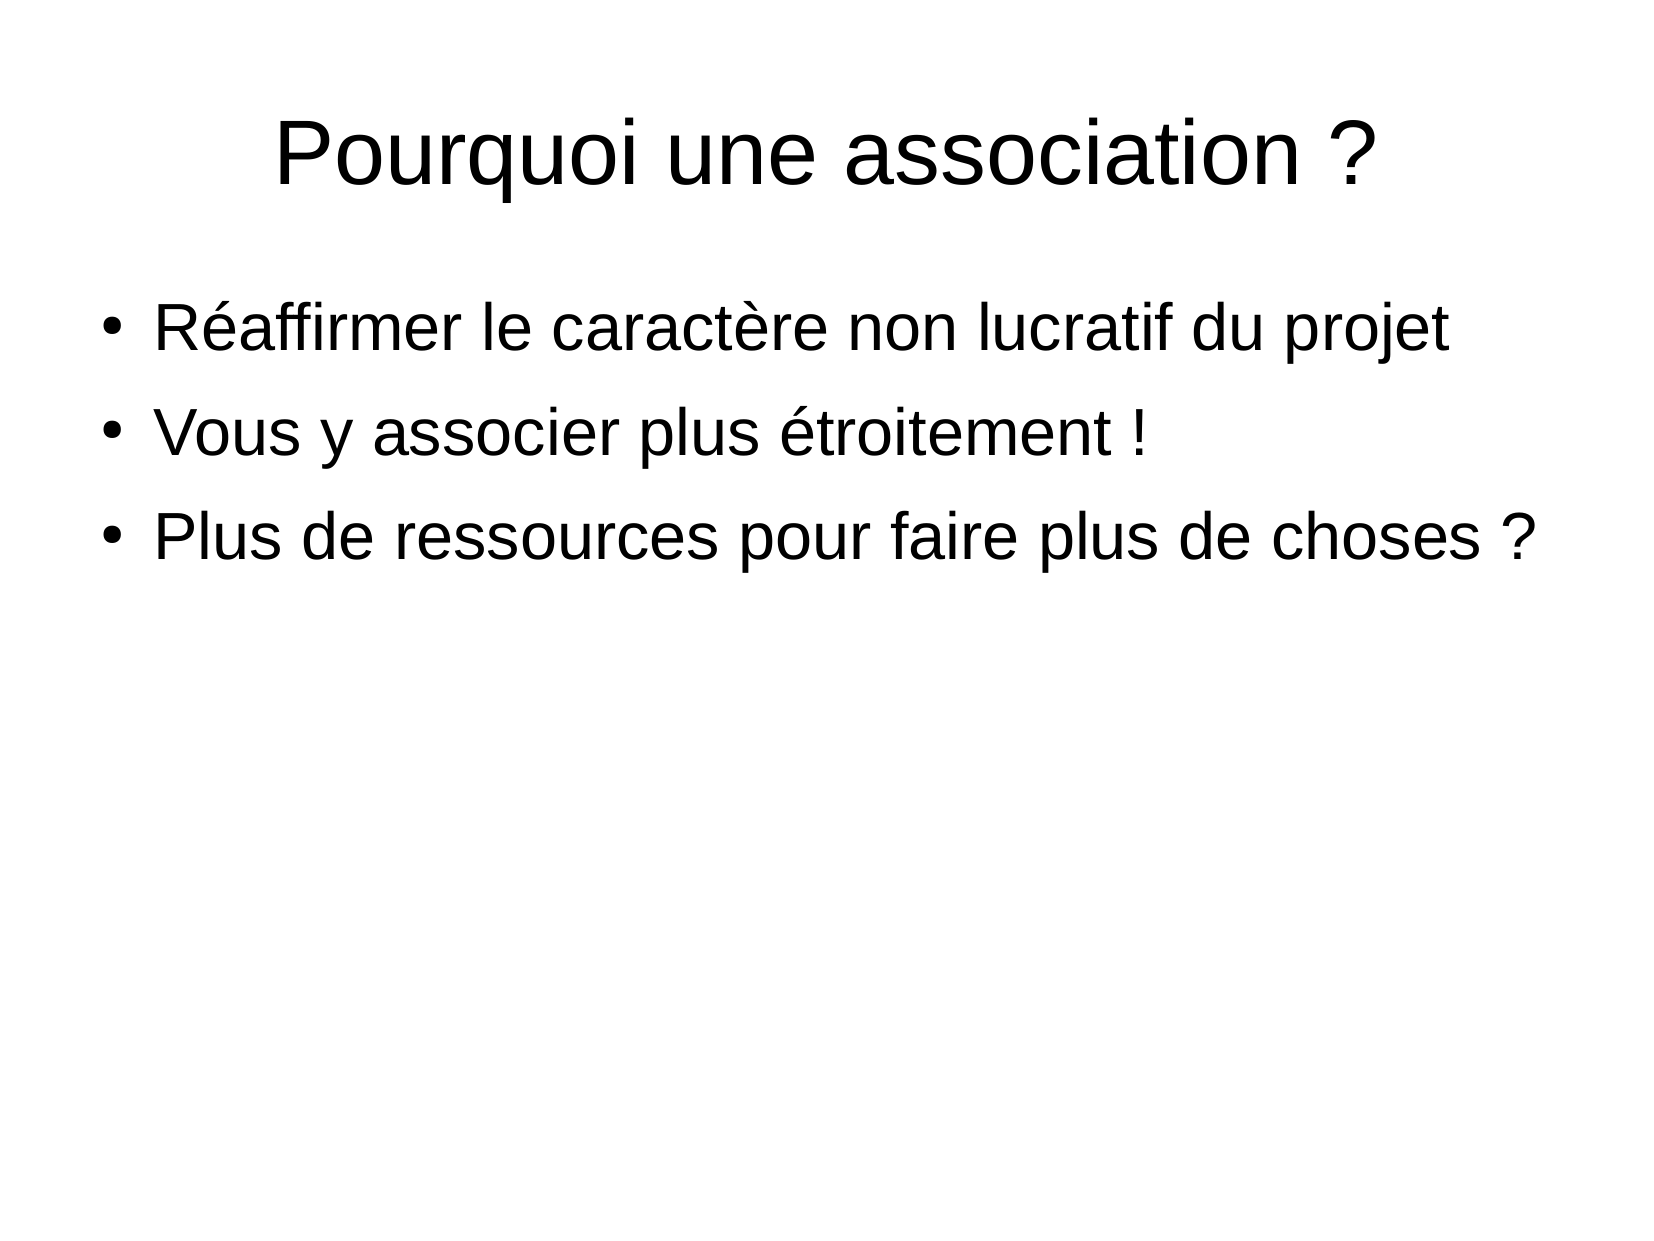

# Pourquoi une association ?
Réaffirmer le caractère non lucratif du projet
Vous y associer plus étroitement !
Plus de ressources pour faire plus de choses ?